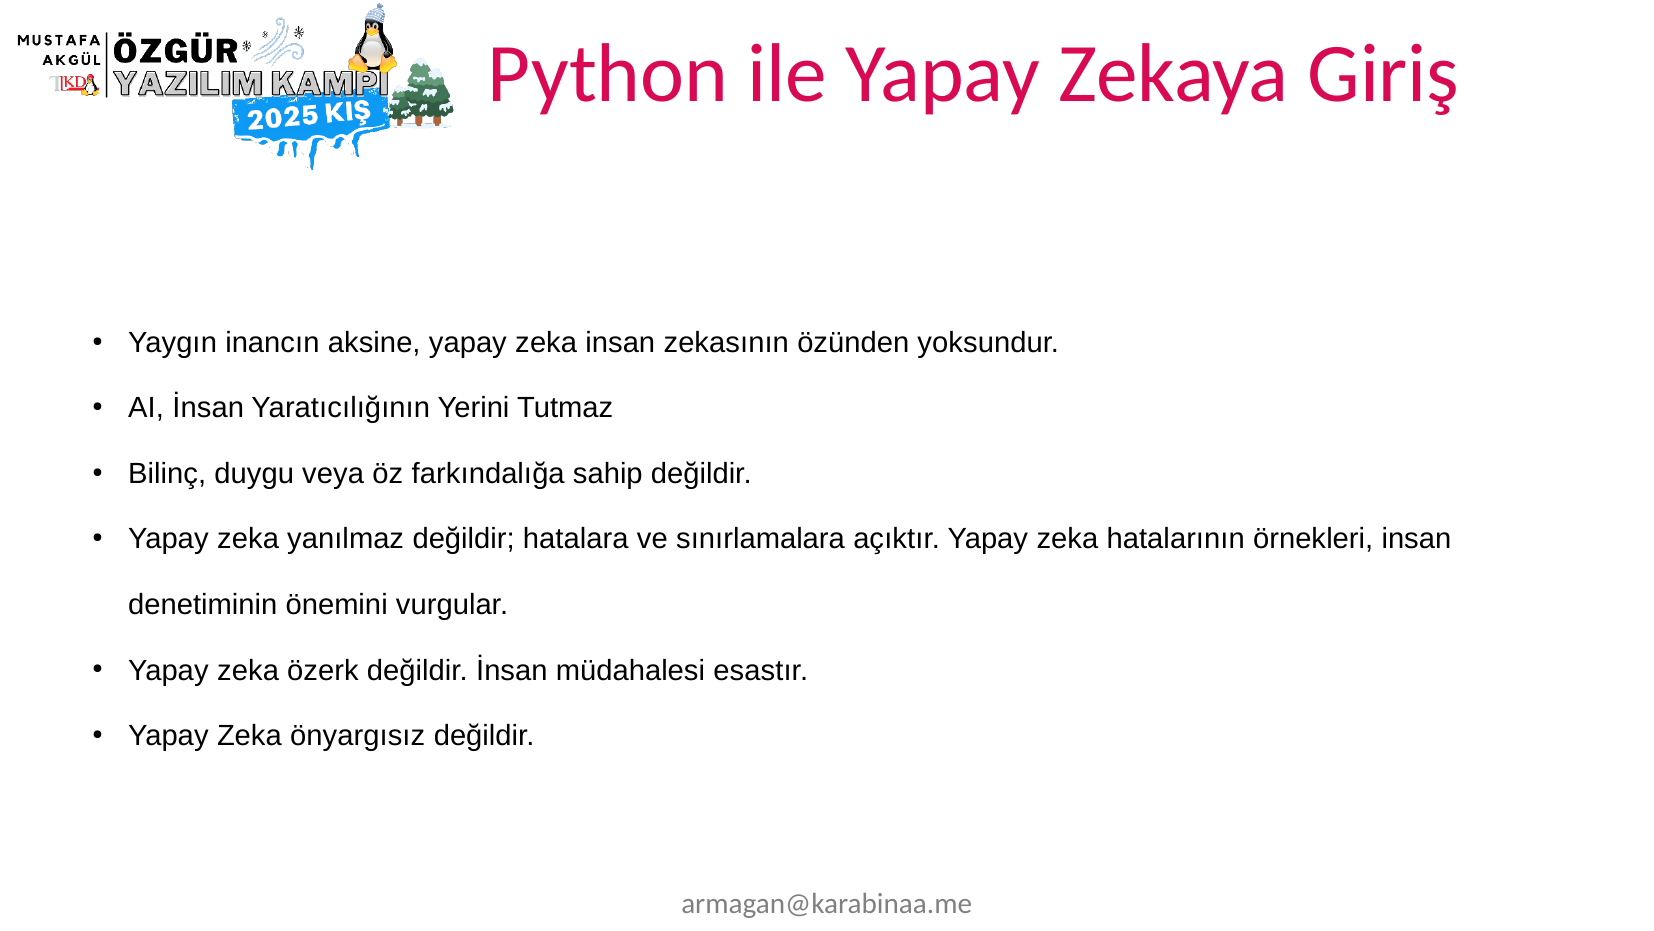

Python ile Yapay Zekaya Giriş
Yaygın inancın aksine, yapay zeka insan zekasının özünden yoksundur.
AI, İnsan Yaratıcılığının Yerini Tutmaz
Bilinç, duygu veya öz farkındalığa sahip değildir.
Yapay zeka yanılmaz değildir; hatalara ve sınırlamalara açıktır. Yapay zeka hatalarının örnekleri, insan denetiminin önemini vurgular.
Yapay zeka özerk değildir. İnsan müdahalesi esastır.
Yapay Zeka önyargısız değildir.
armagan@karabinaa.me